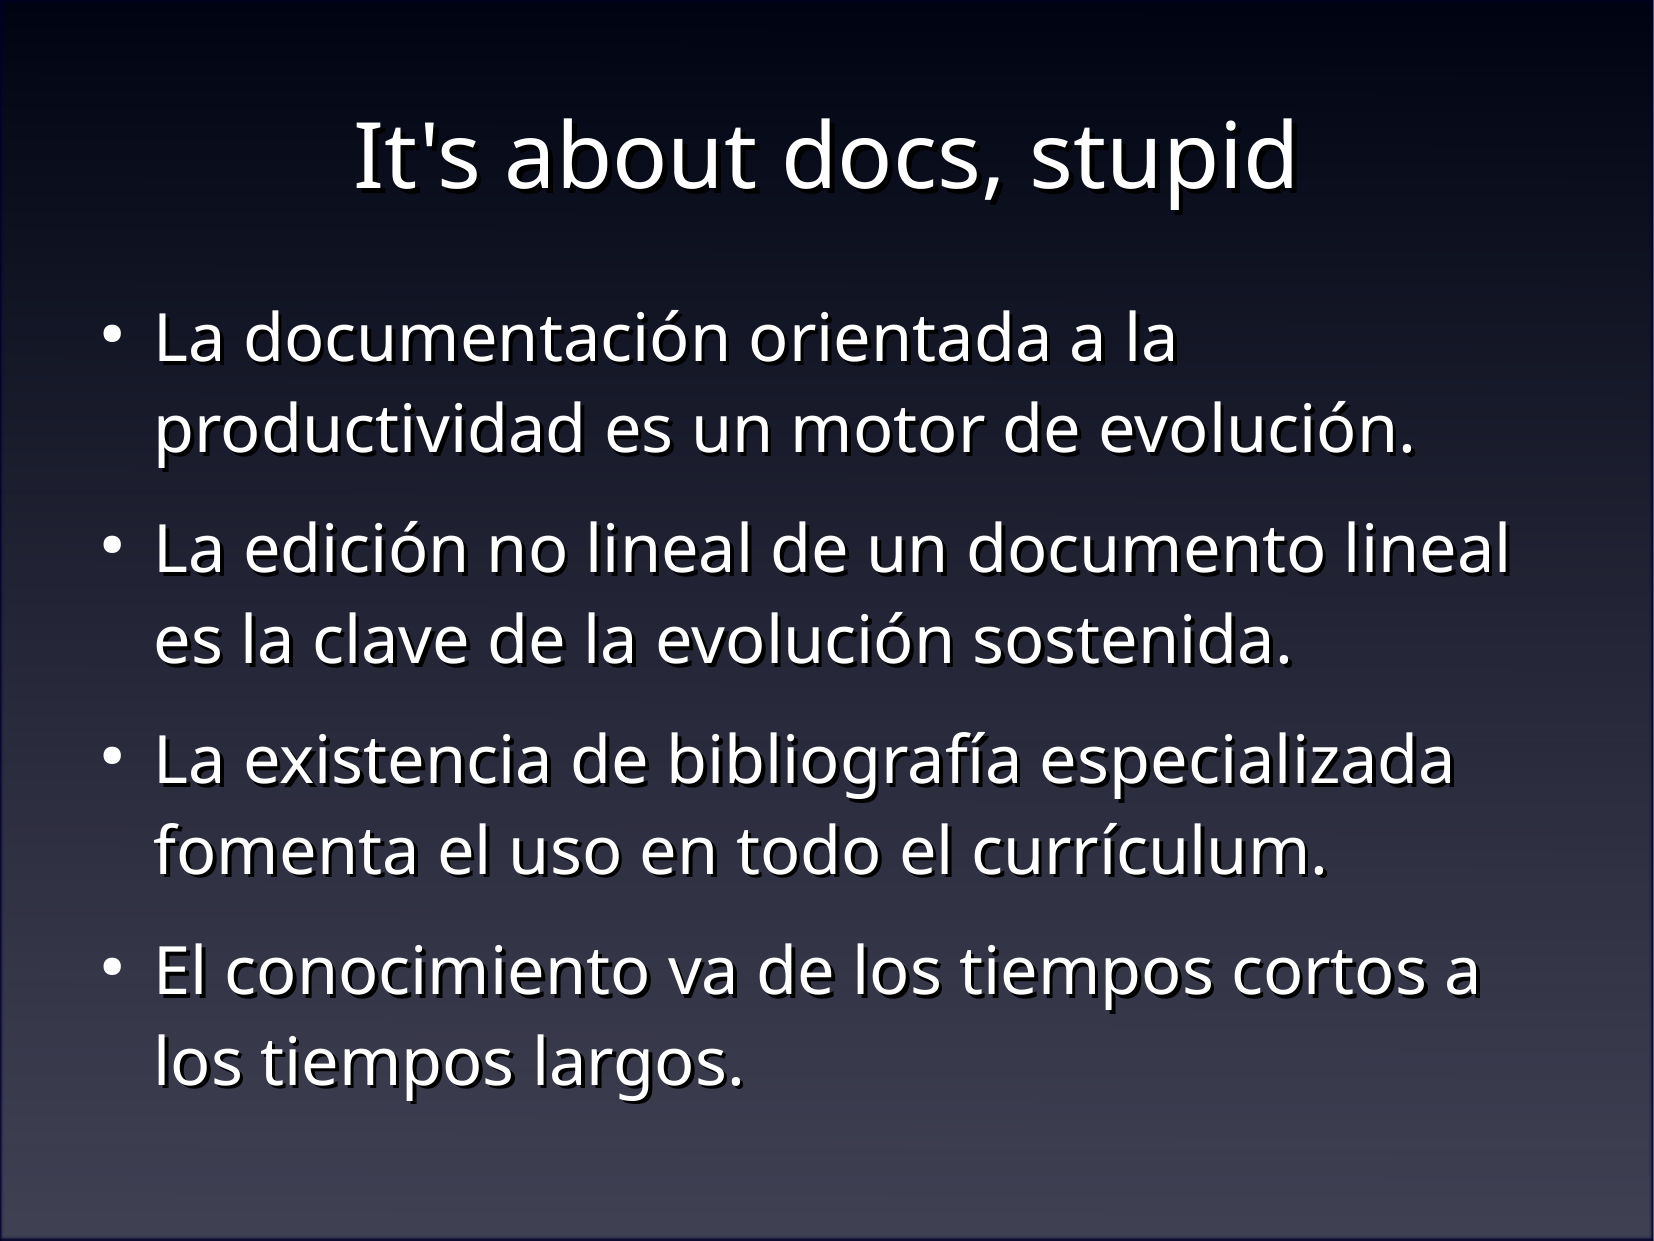

# It's about docs, stupid
La documentación orientada a la productividad es un motor de evolución.
La edición no lineal de un documento lineal es la clave de la evolución sostenida.
La existencia de bibliografía especializada fomenta el uso en todo el currículum.
El conocimiento va de los tiempos cortos a los tiempos largos.